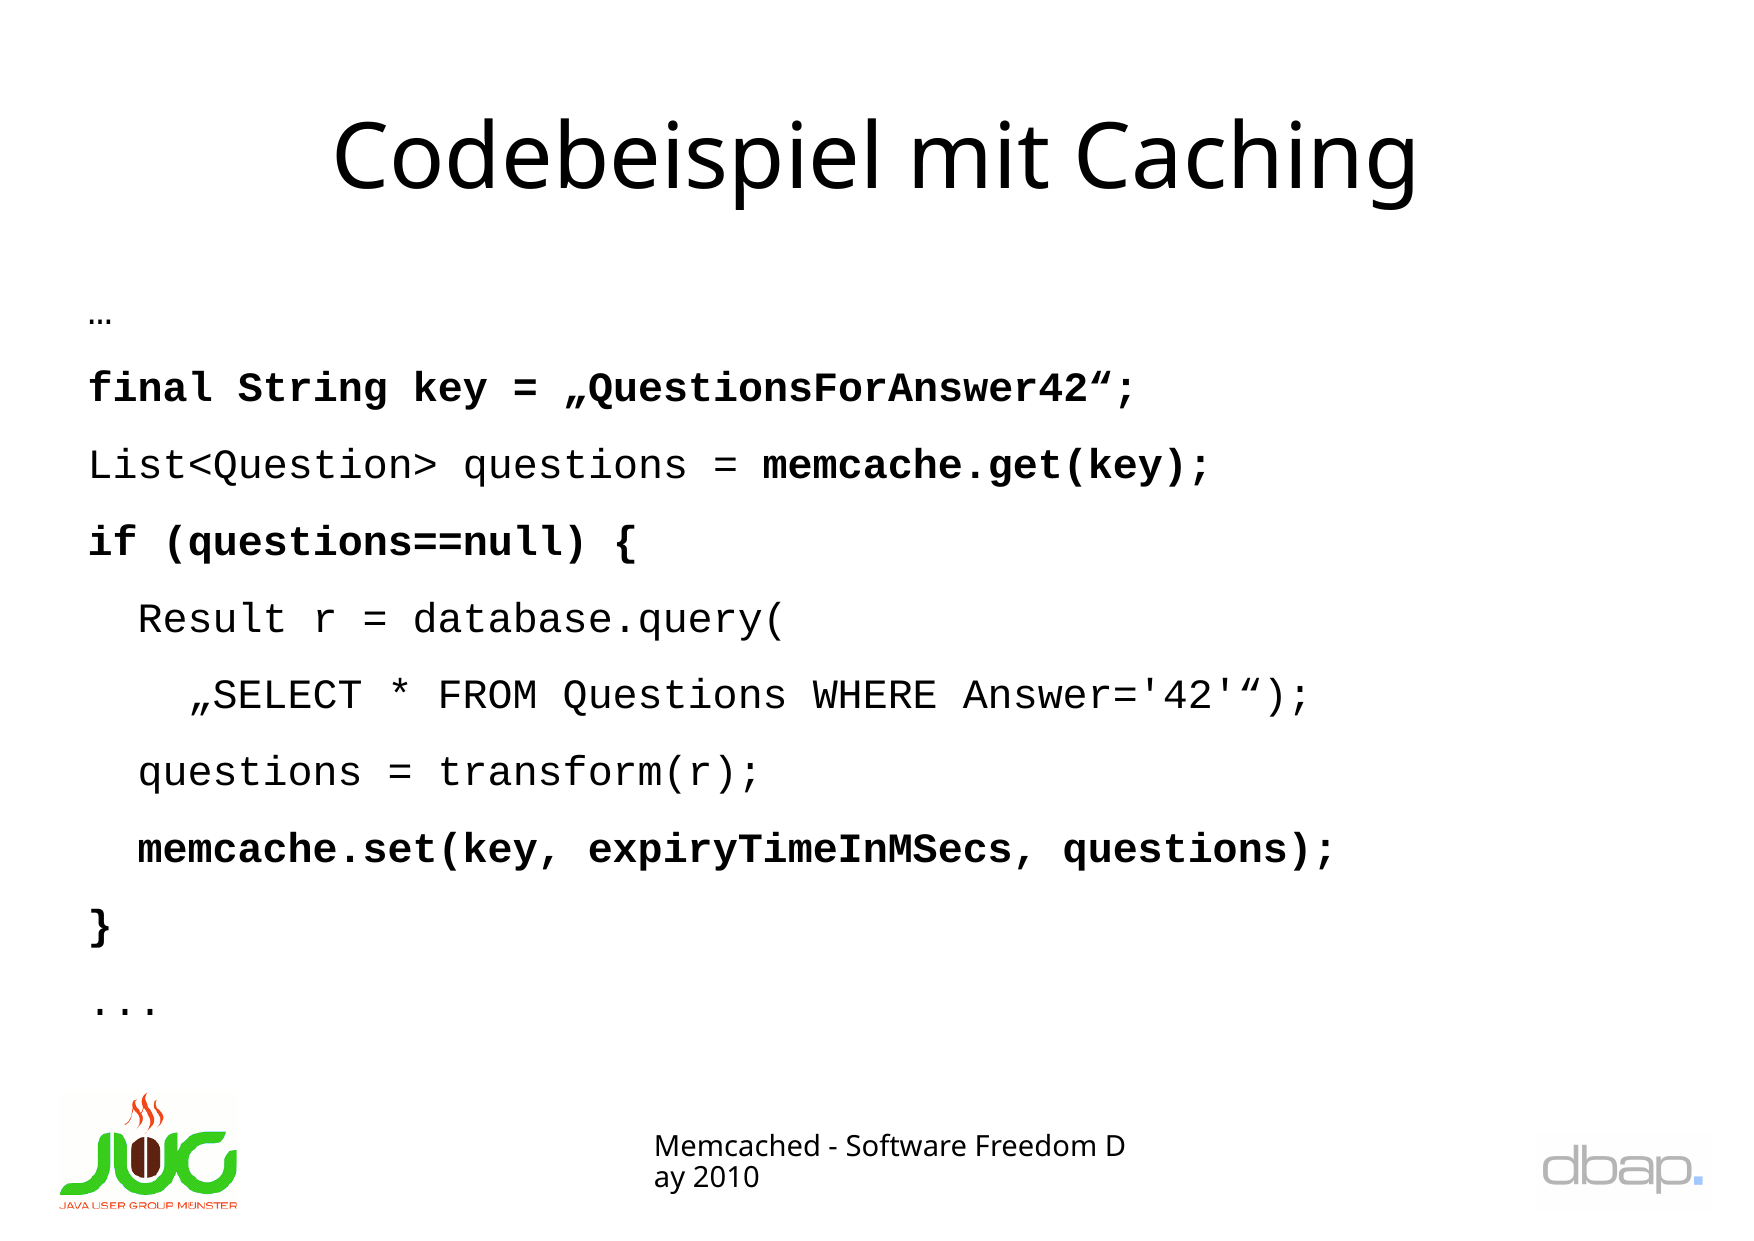

# Codebeispiel mit Caching
…
final String key = „QuestionsForAnswer42“;
List<Question> questions = memcache.get(key);
if (questions==null) {
 Result r = database.query(
 „SELECT * FROM Questions WHERE Answer='42'“);
 questions = transform(r);
 memcache.set(key, expiryTimeInMSecs, questions);
}
...
Memcached - Software Freedom Day 2010